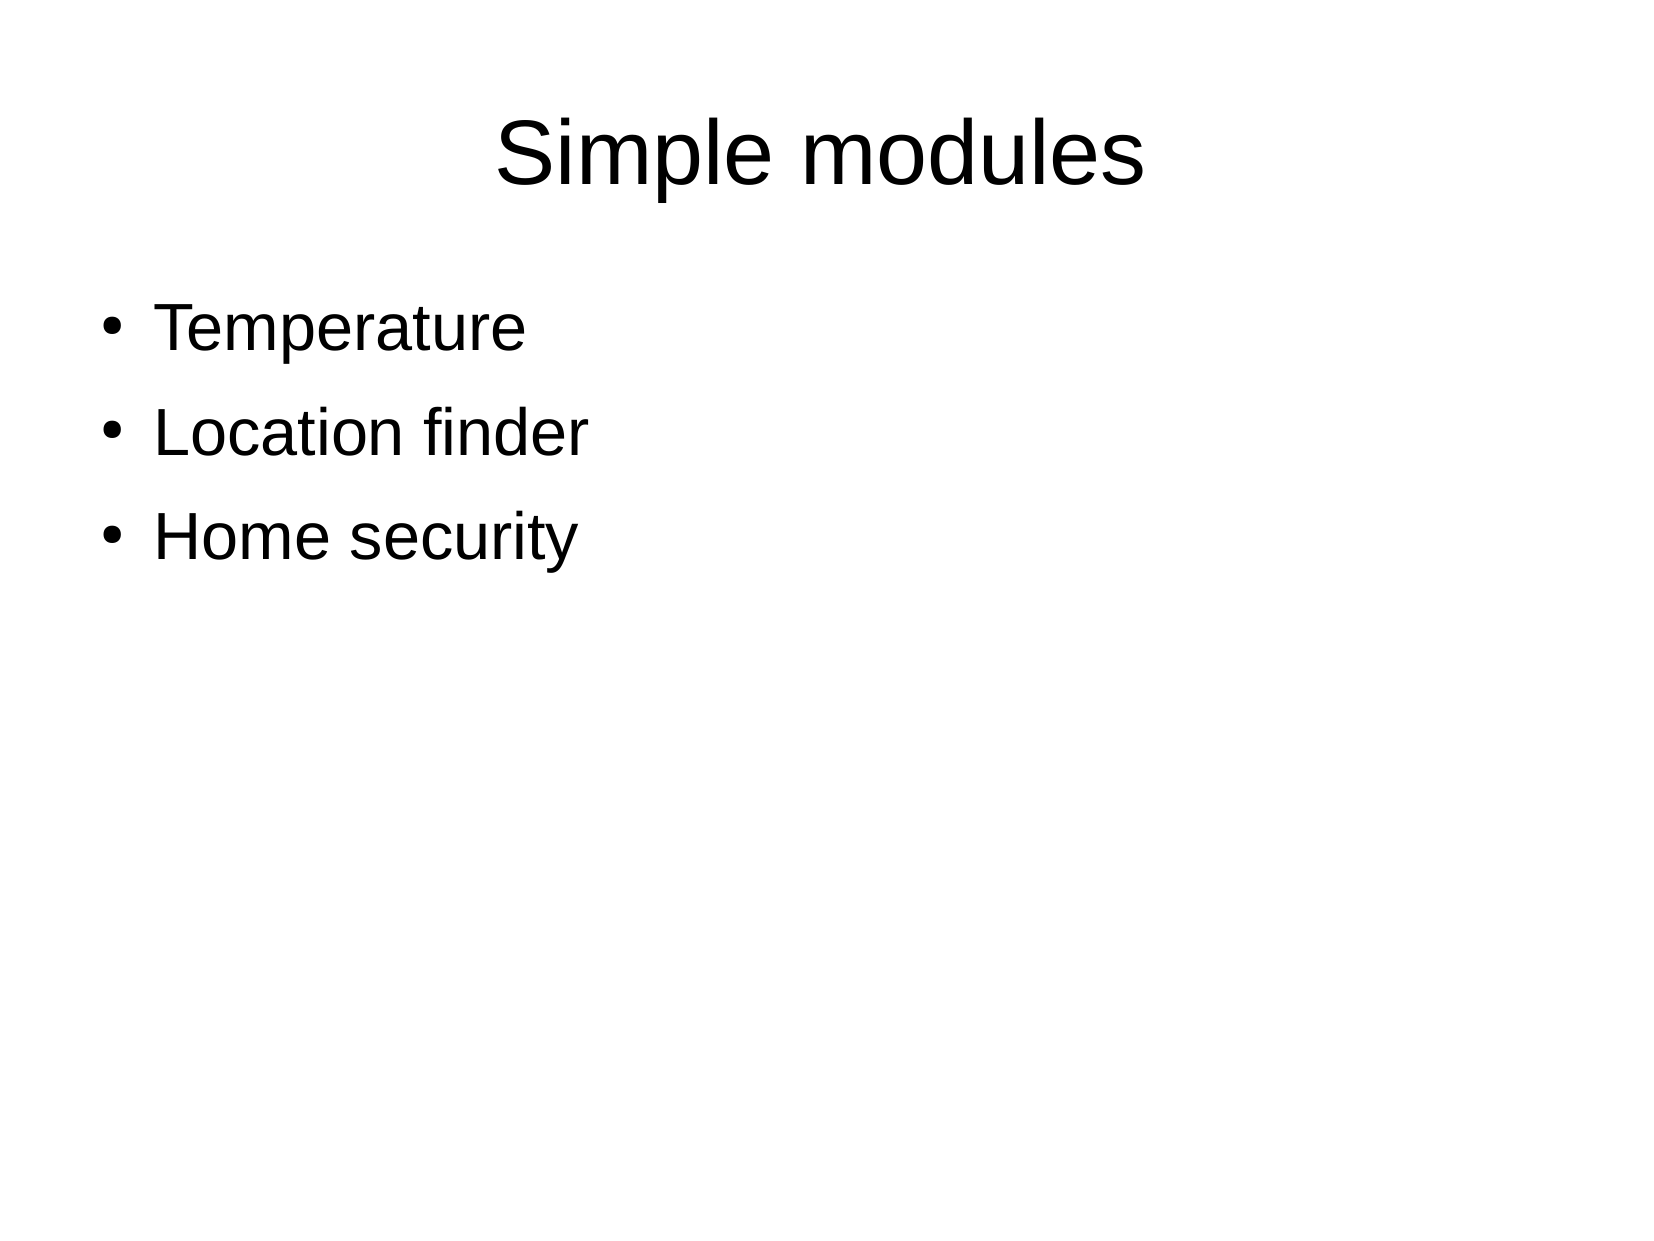

# Simple modules
Temperature
Location finder
Home security